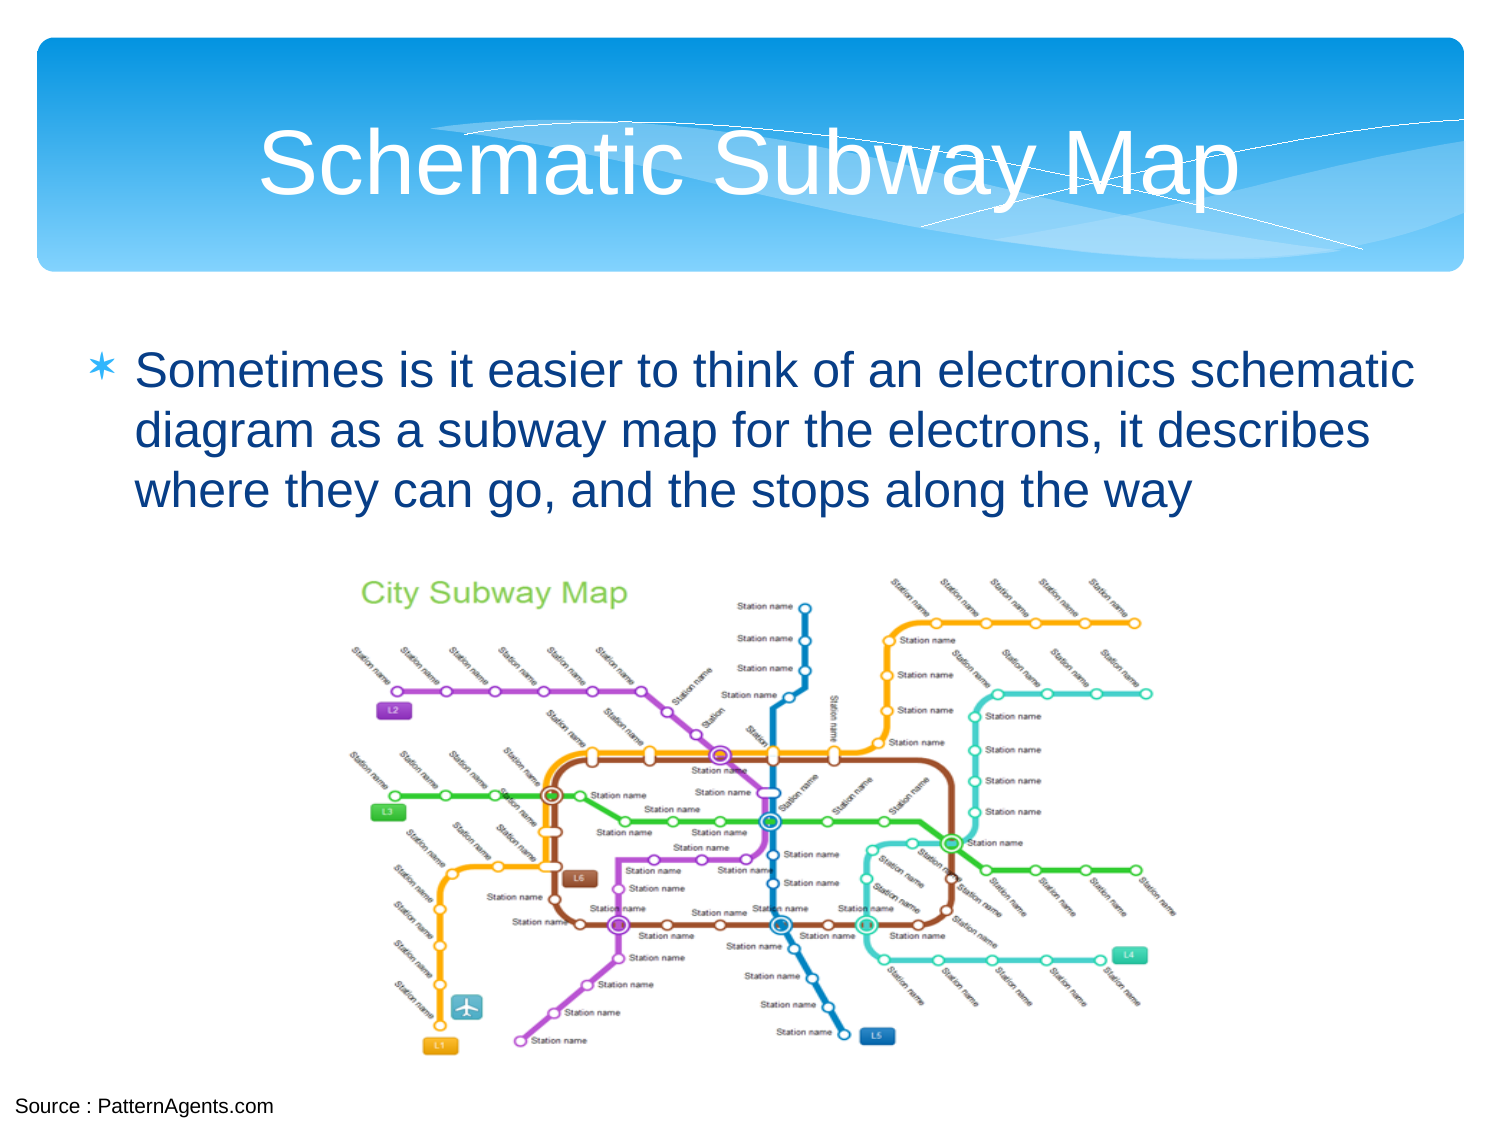

# Schematic Subway Map
Sometimes is it easier to think of an electronics schematic diagram as a subway map for the electrons, it describes where they can go, and the stops along the way
Source : PatternAgents.com